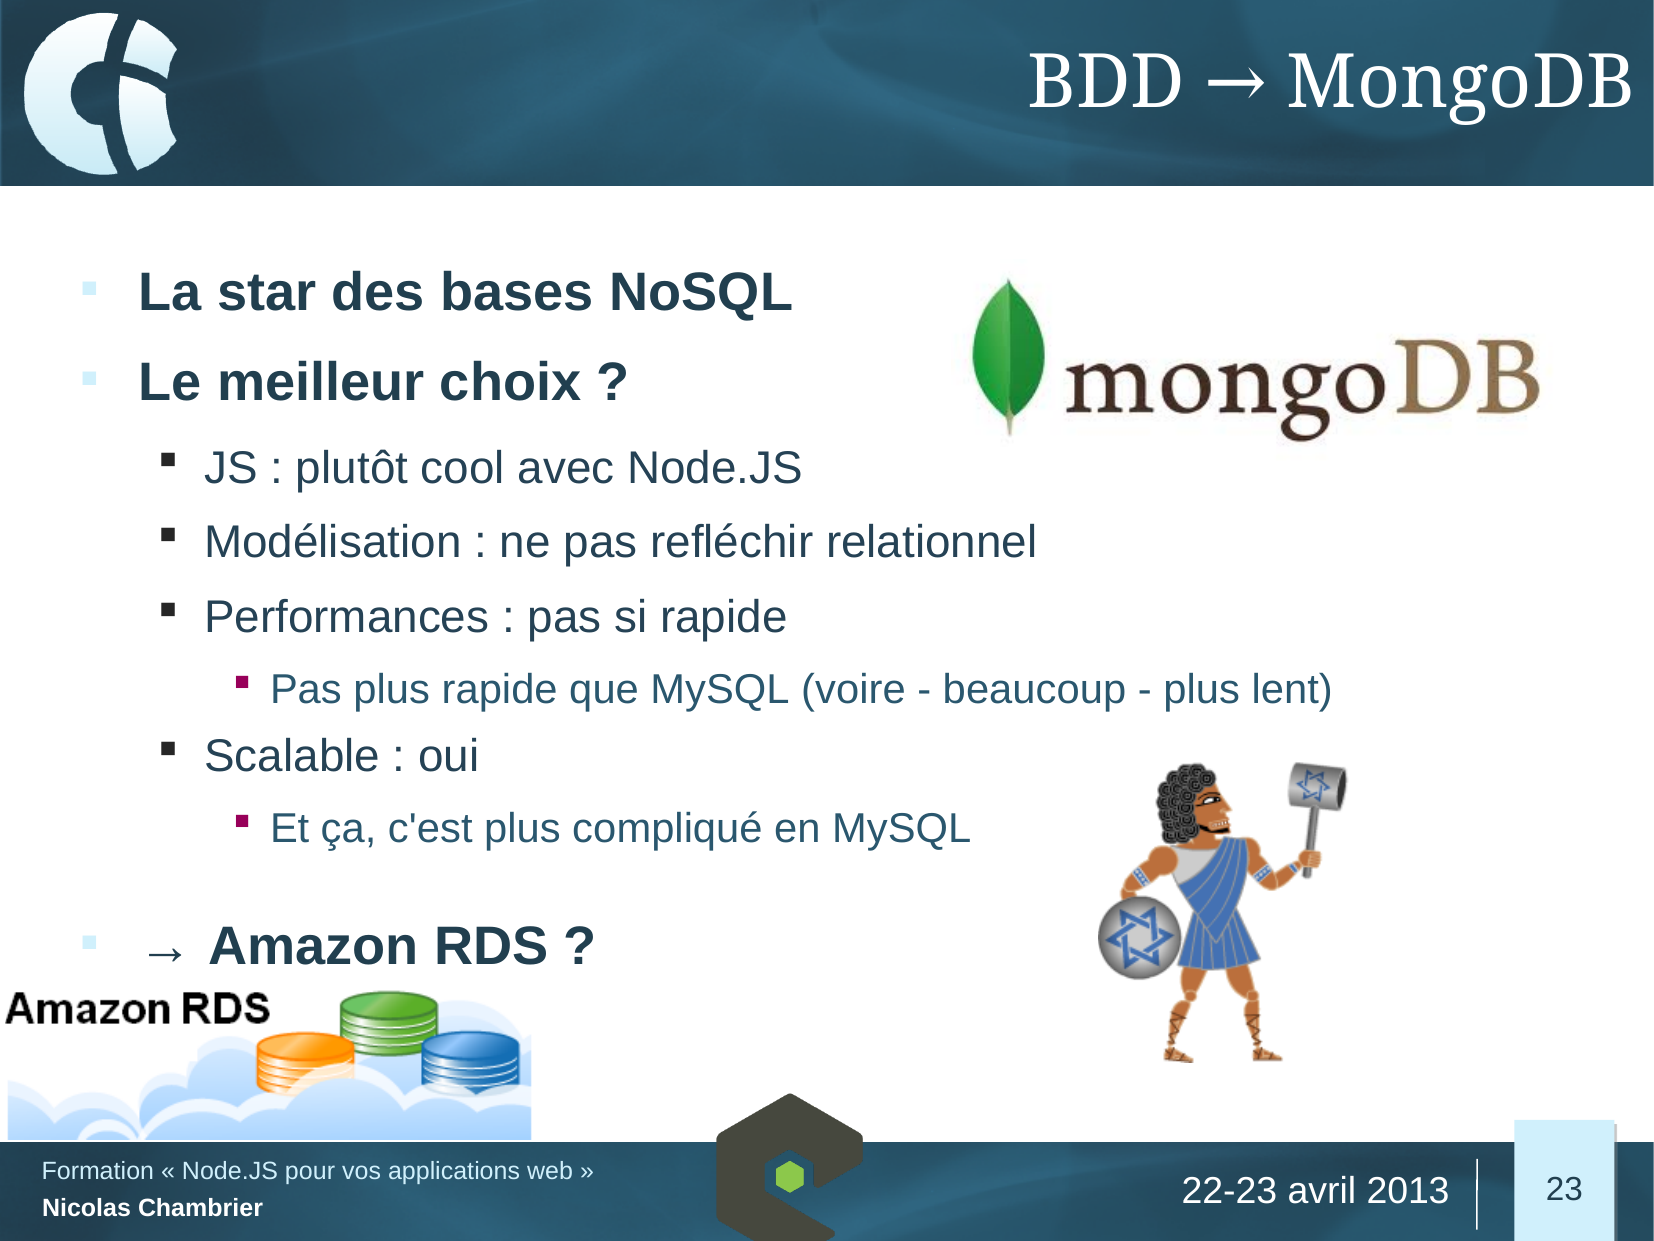

BDD → MongoDB
# La star des bases NoSQL
Le meilleur choix ?
JS : plutôt cool avec Node.JS
Modélisation : ne pas refléchir relationnel
Performances : pas si rapide
Pas plus rapide que MySQL (voire ‑ beaucoup ‑ plus lent)
Scalable : oui
Et ça, c'est plus compliqué en MySQL
→ Amazon RDS ?